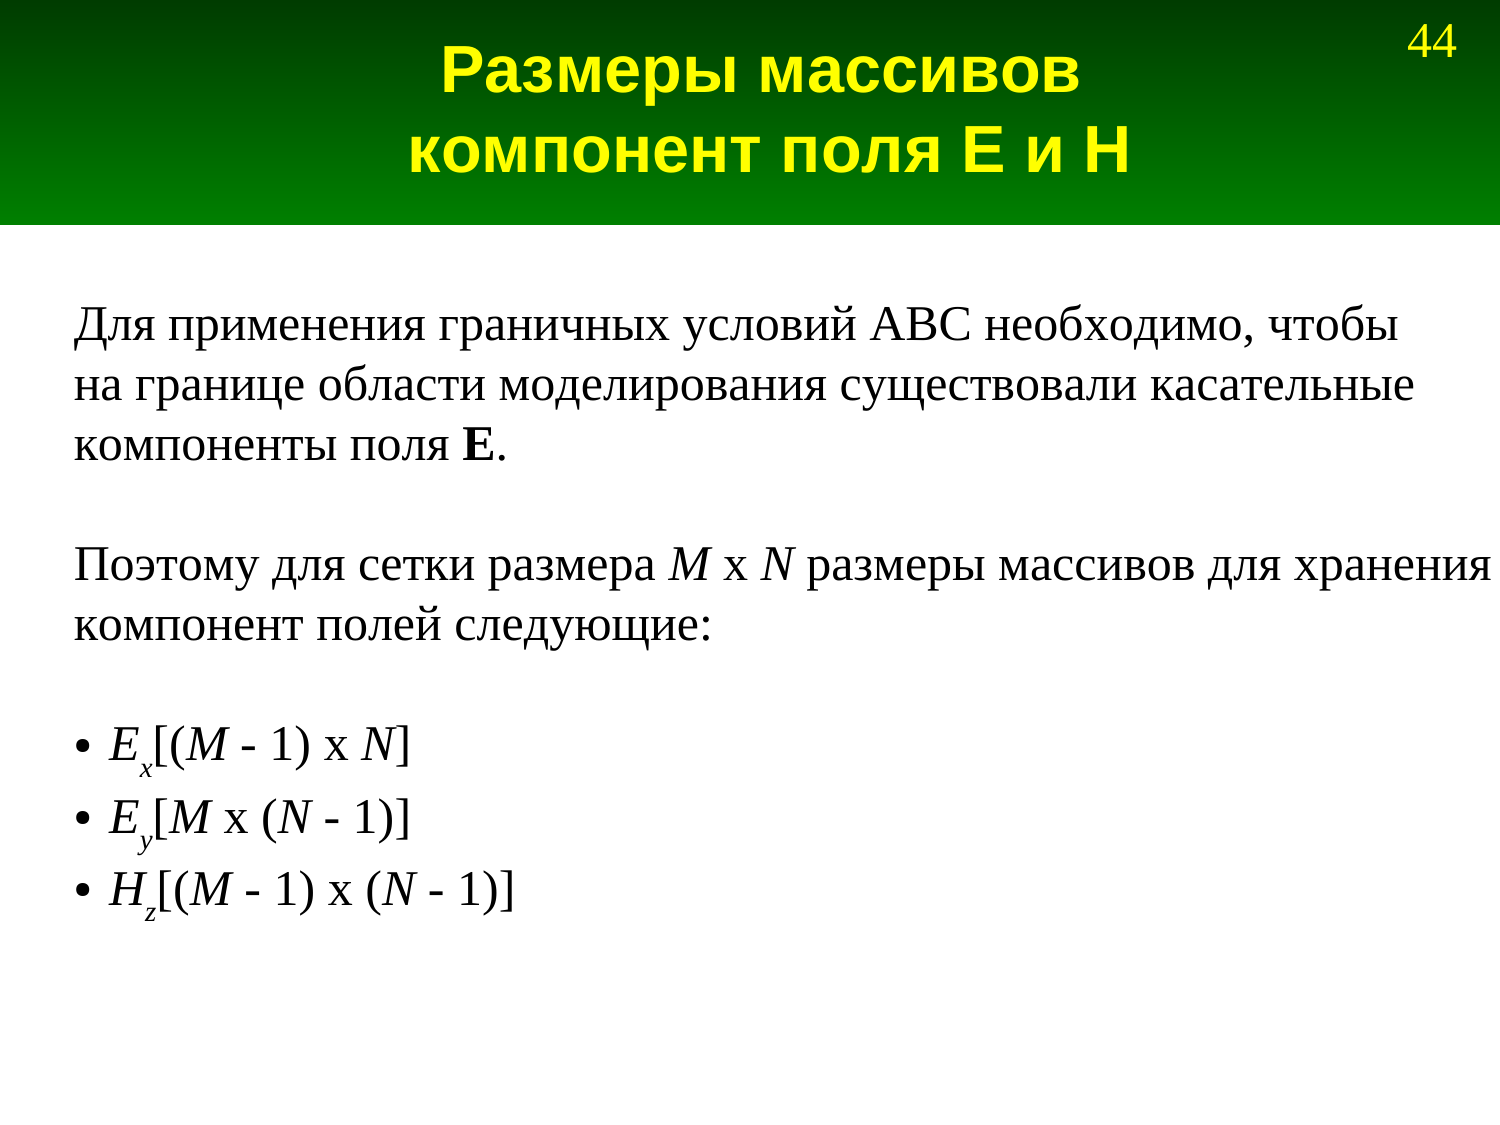

# Размеры массивов компонент поля E и H
Для применения граничных условий ABC необходимо, чтобы
на границе области моделирования существовали касательные
компоненты поля E.
Поэтому для сетки размера M x N размеры массивов для хранения
компонент полей следующие:
Ex[(M - 1) x N]
Ey[M x (N - 1)]
Hz[(M - 1) x (N - 1)]